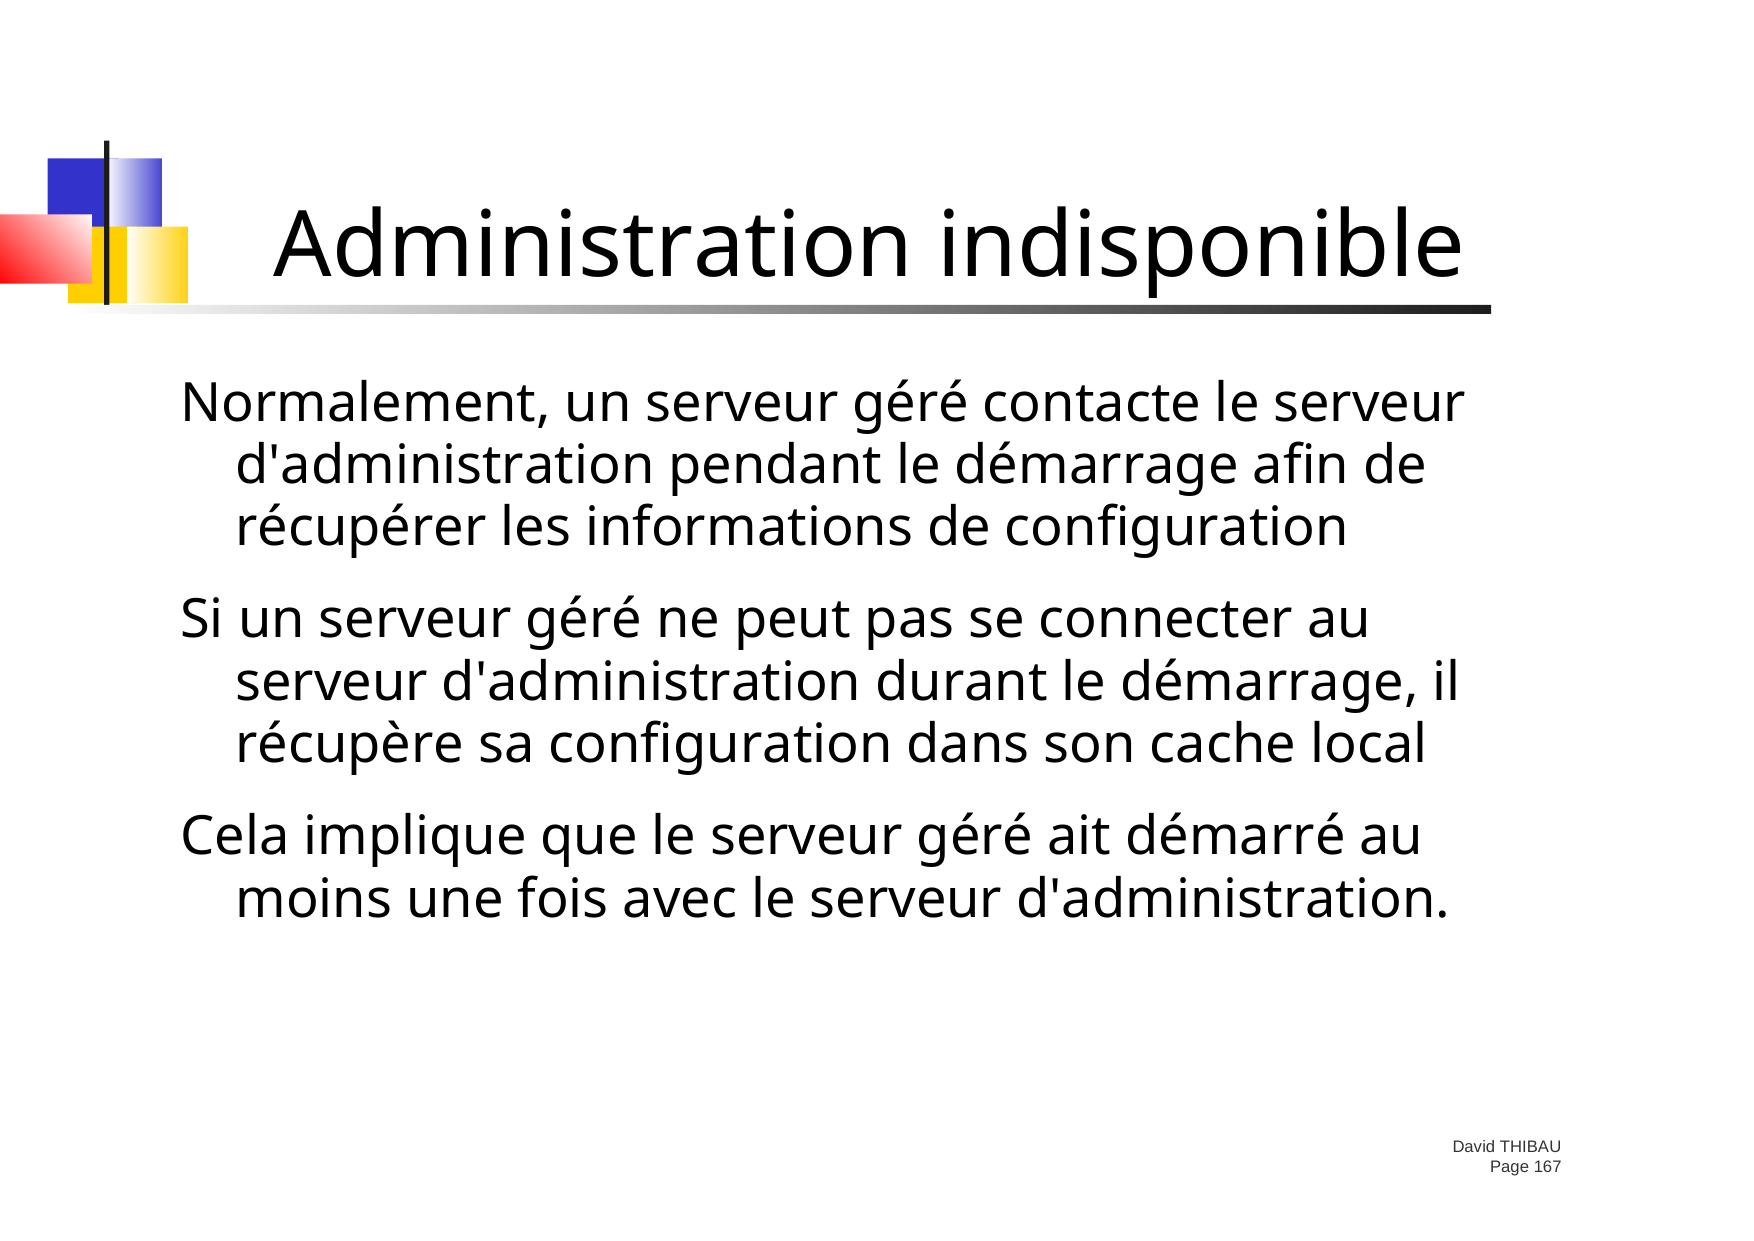

# Administration indisponible
Normalement, un serveur géré contacte le serveur d'administration pendant le démarrage afin de récupérer les informations de configuration
Si un serveur géré ne peut pas se connecter au serveur d'administration durant le démarrage, il récupère sa configuration dans son cache local
Cela implique que le serveur géré ait démarré au moins une fois avec le serveur d'administration.